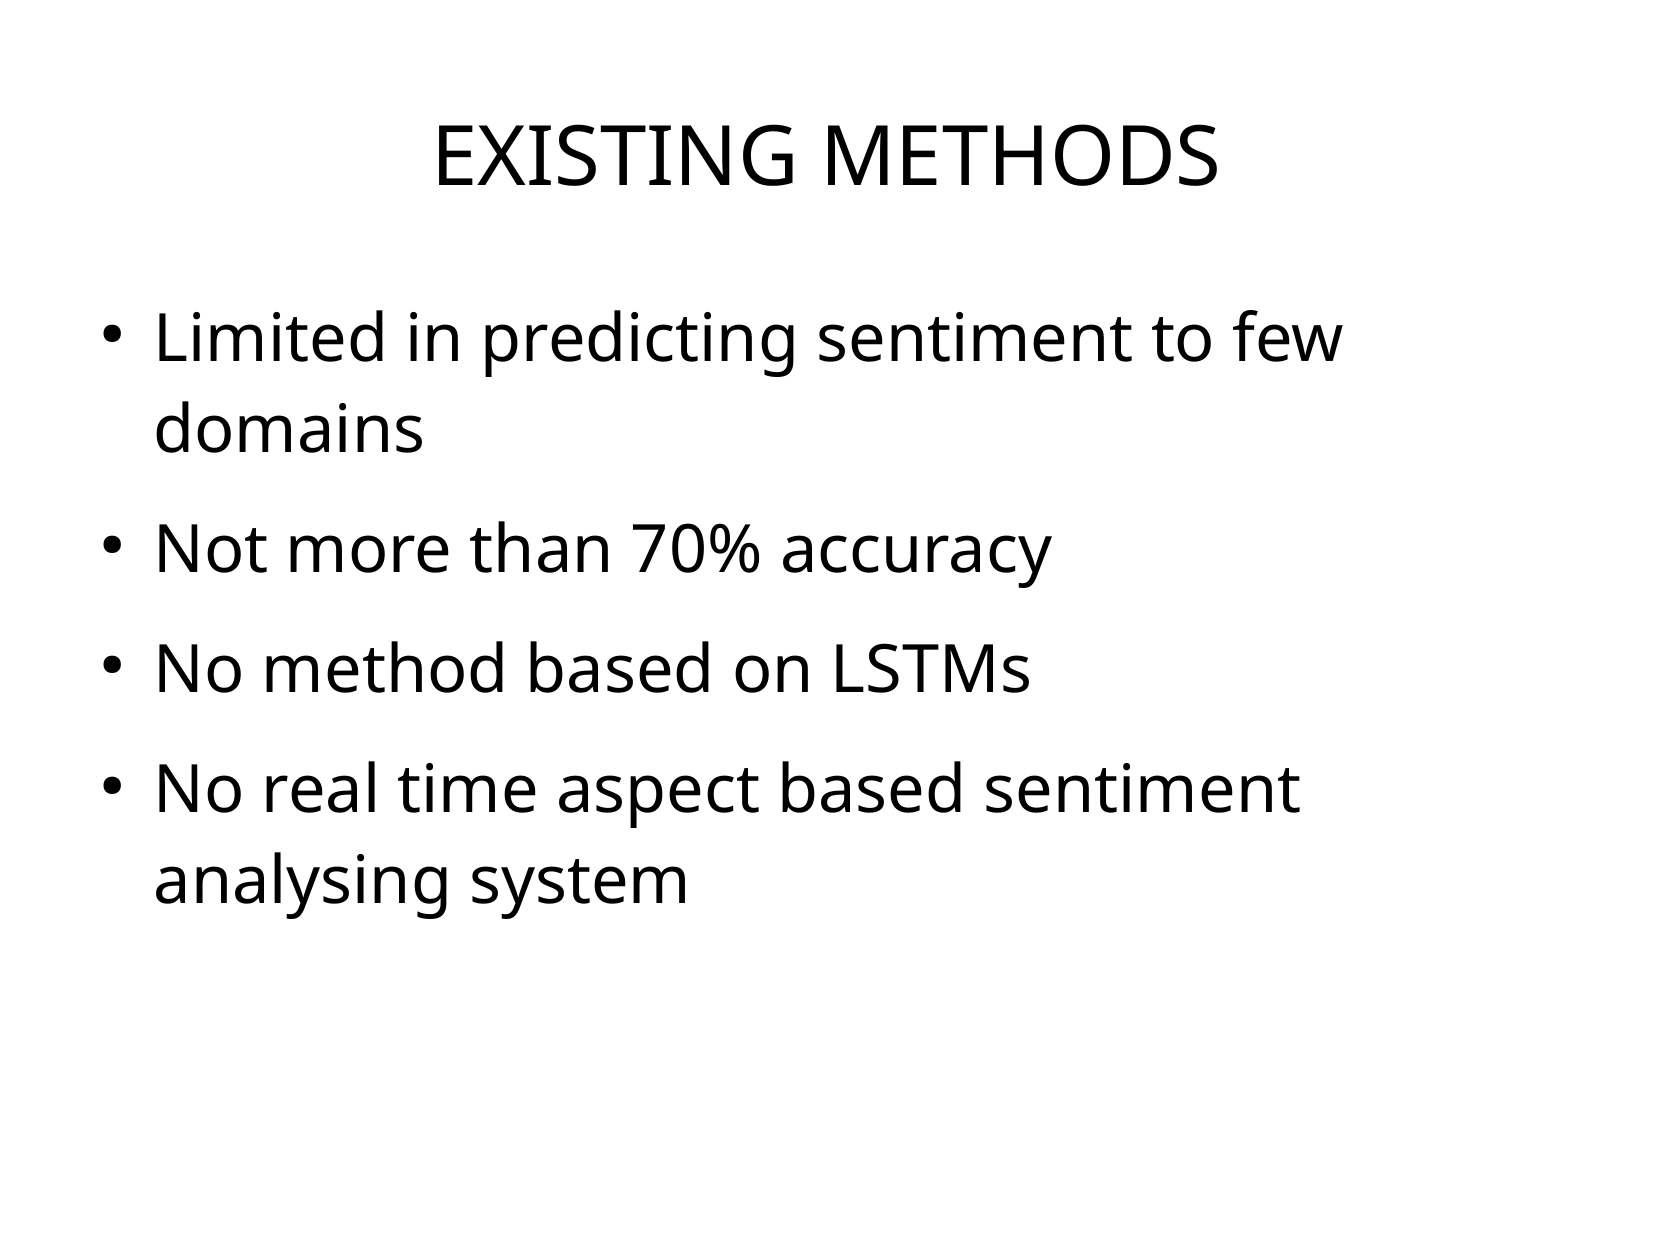

# EXISTING METHODS
Limited in predicting sentiment to few domains
Not more than 70% accuracy
No method based on LSTMs
No real time aspect based sentiment analysing system